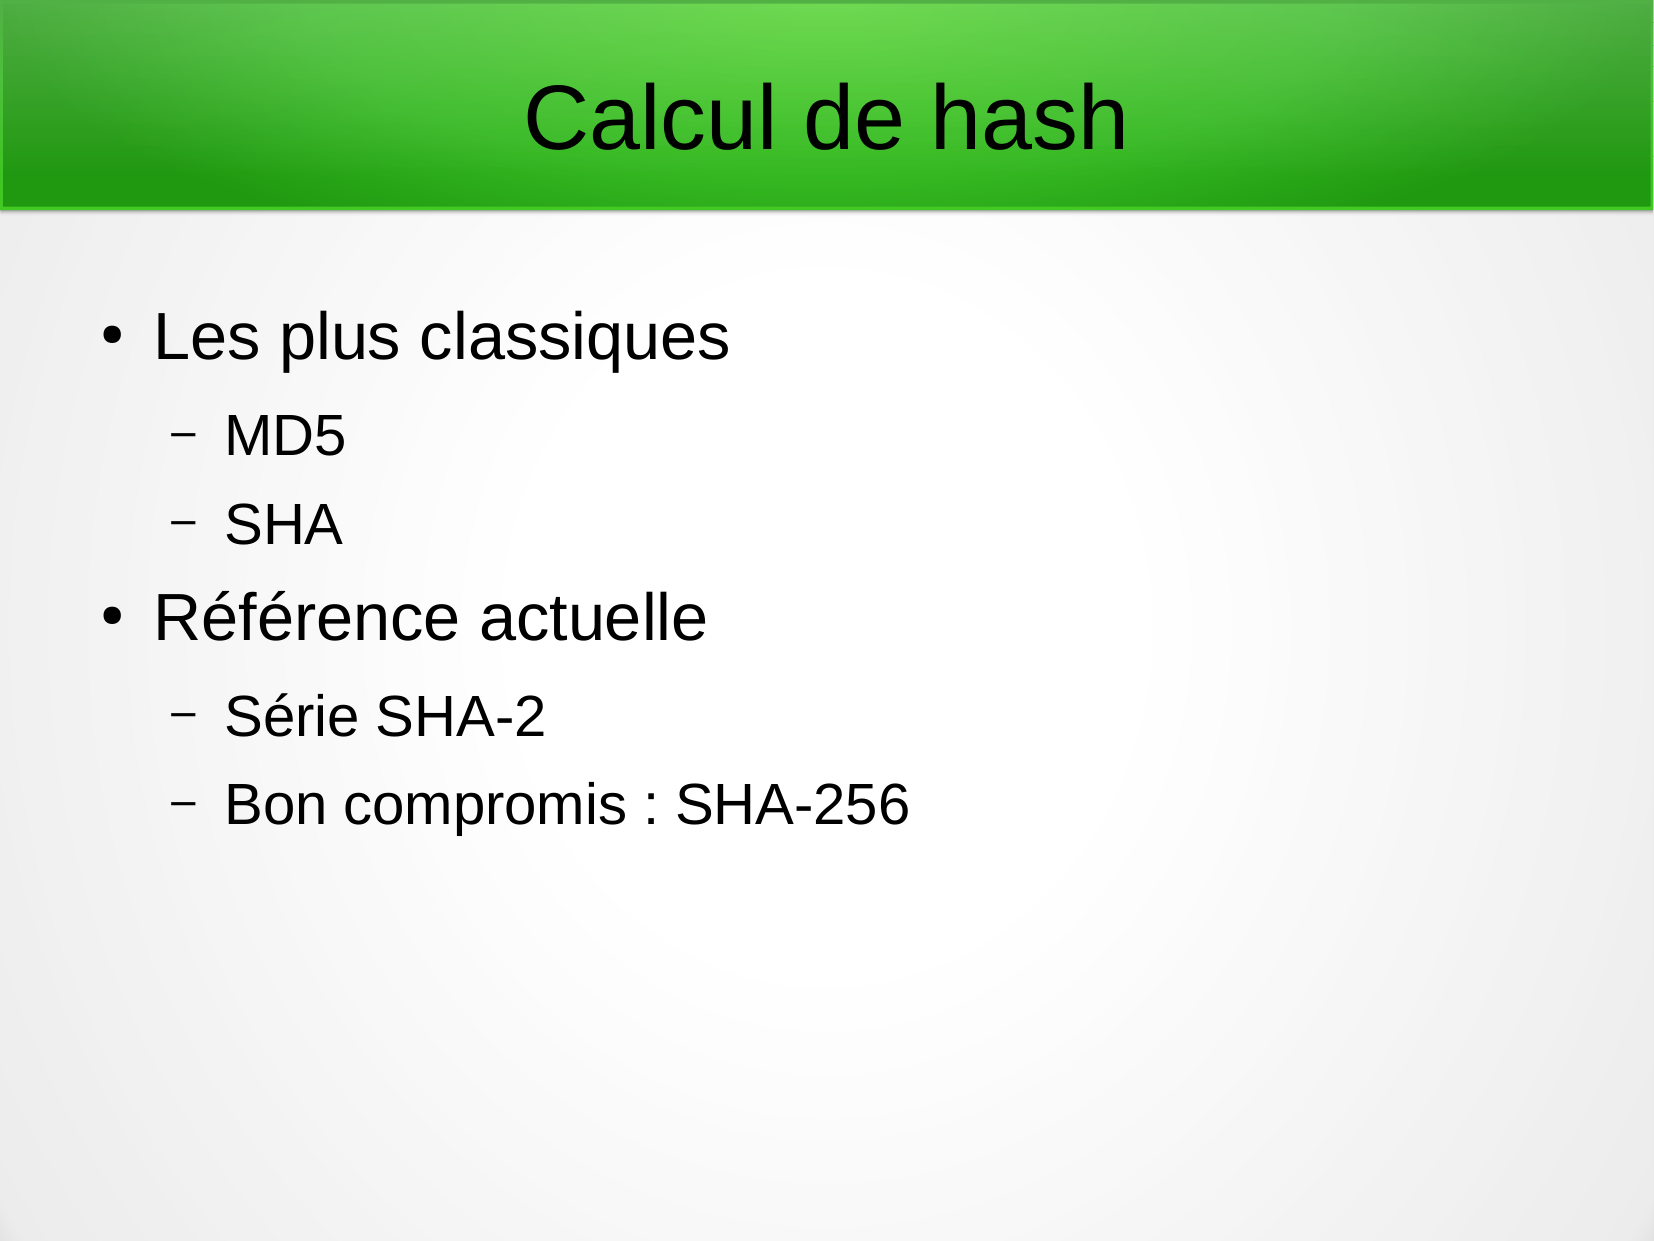

# Calcul de hash
Les plus classiques
MD5
SHA
Référence actuelle
Série SHA-2
Bon compromis : SHA-256